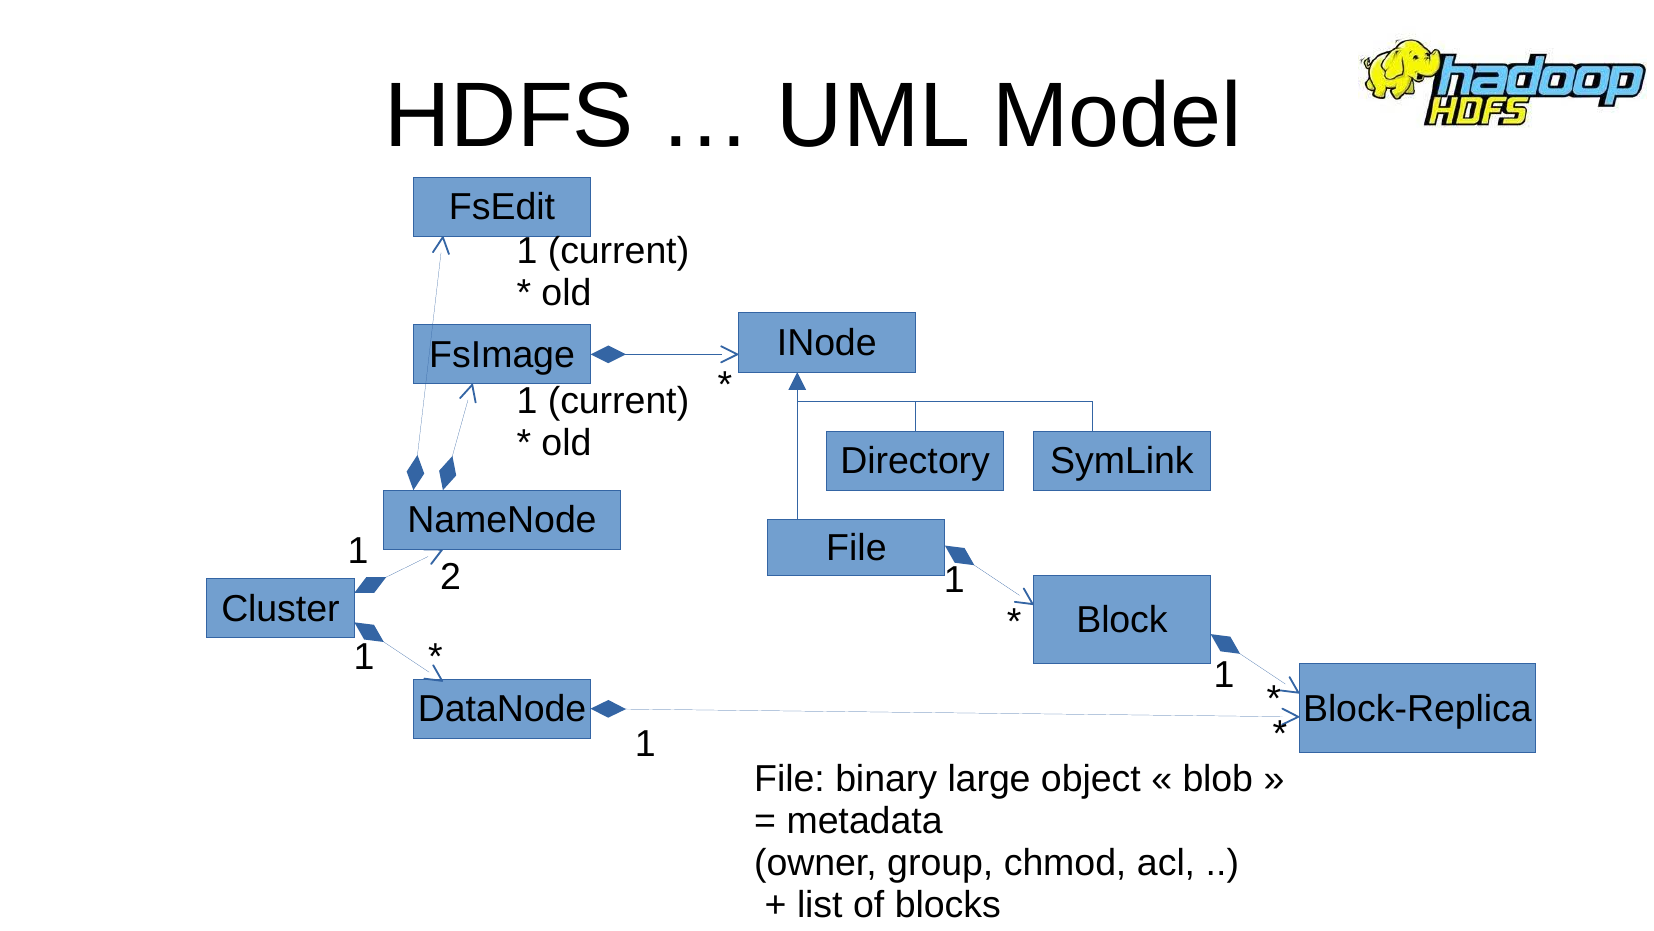

# HDFS … UML Model
FsEdit
1 (current)
* old
INode
FsImage
*
1 (current)
* old
Directory
SymLink
NameNode
File
1
2
1
Block
Cluster
*
1
*
1
Block-Replica
*
DataNode
*
1
File: binary large object « blob »
= metadata
(owner, group, chmod, acl, ..)
 + list of blocks